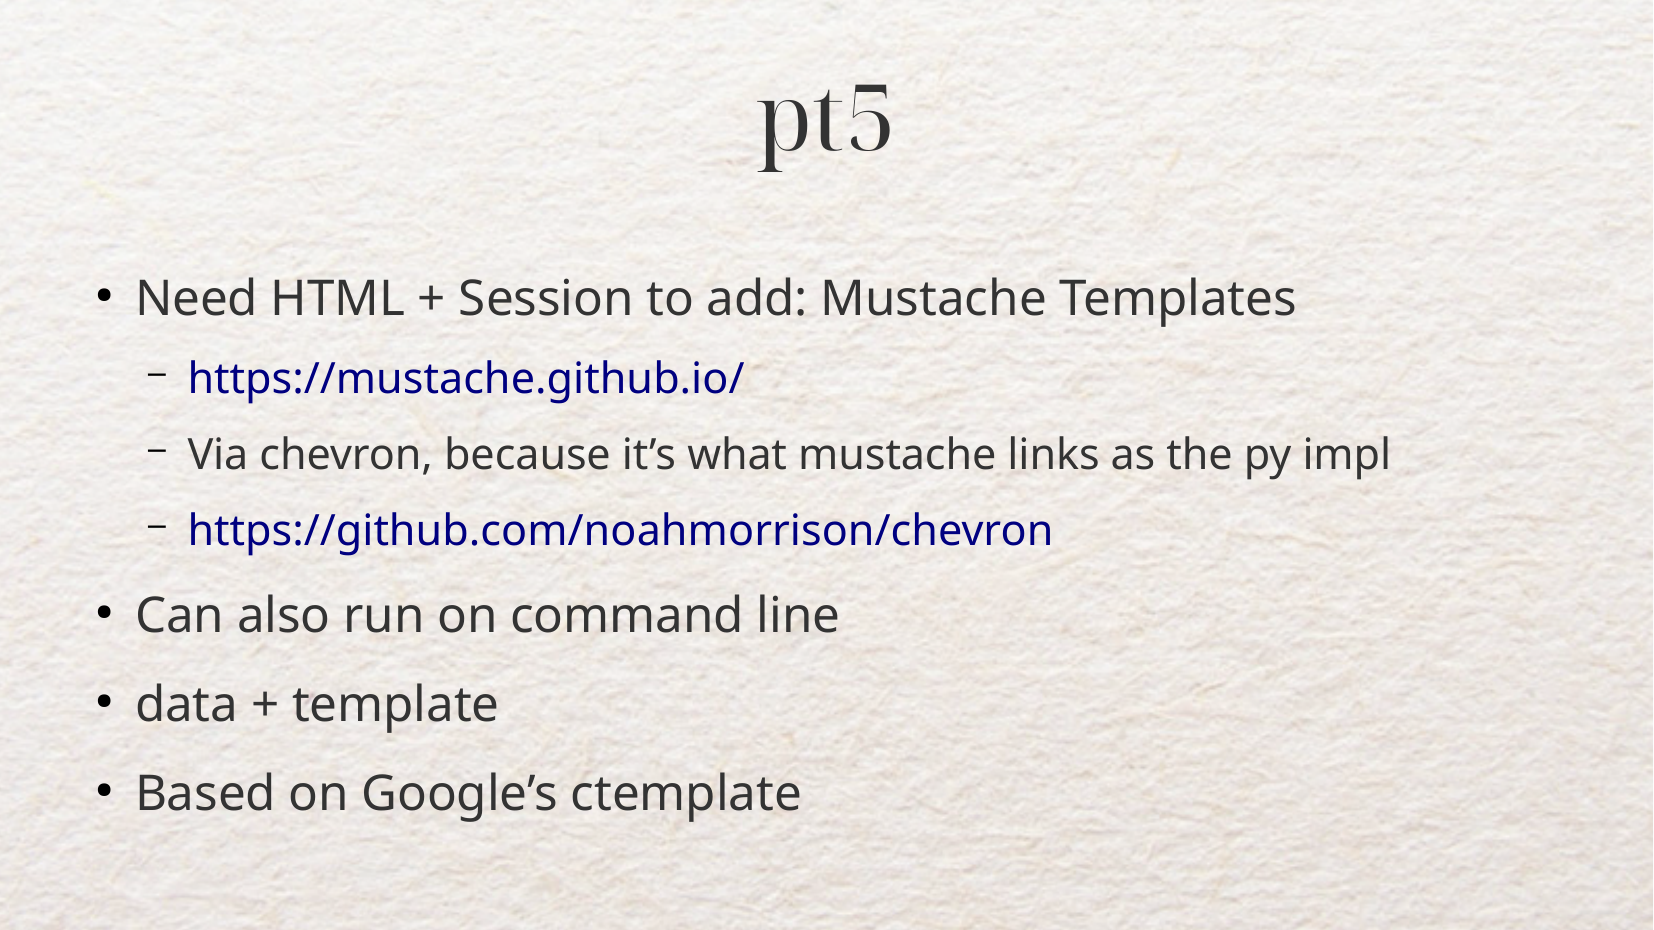

# pt5
Need HTML + Session to add: Mustache Templates
https://mustache.github.io/
Via chevron, because it’s what mustache links as the py impl
https://github.com/noahmorrison/chevron
Can also run on command line
data + template
Based on Google’s ctemplate